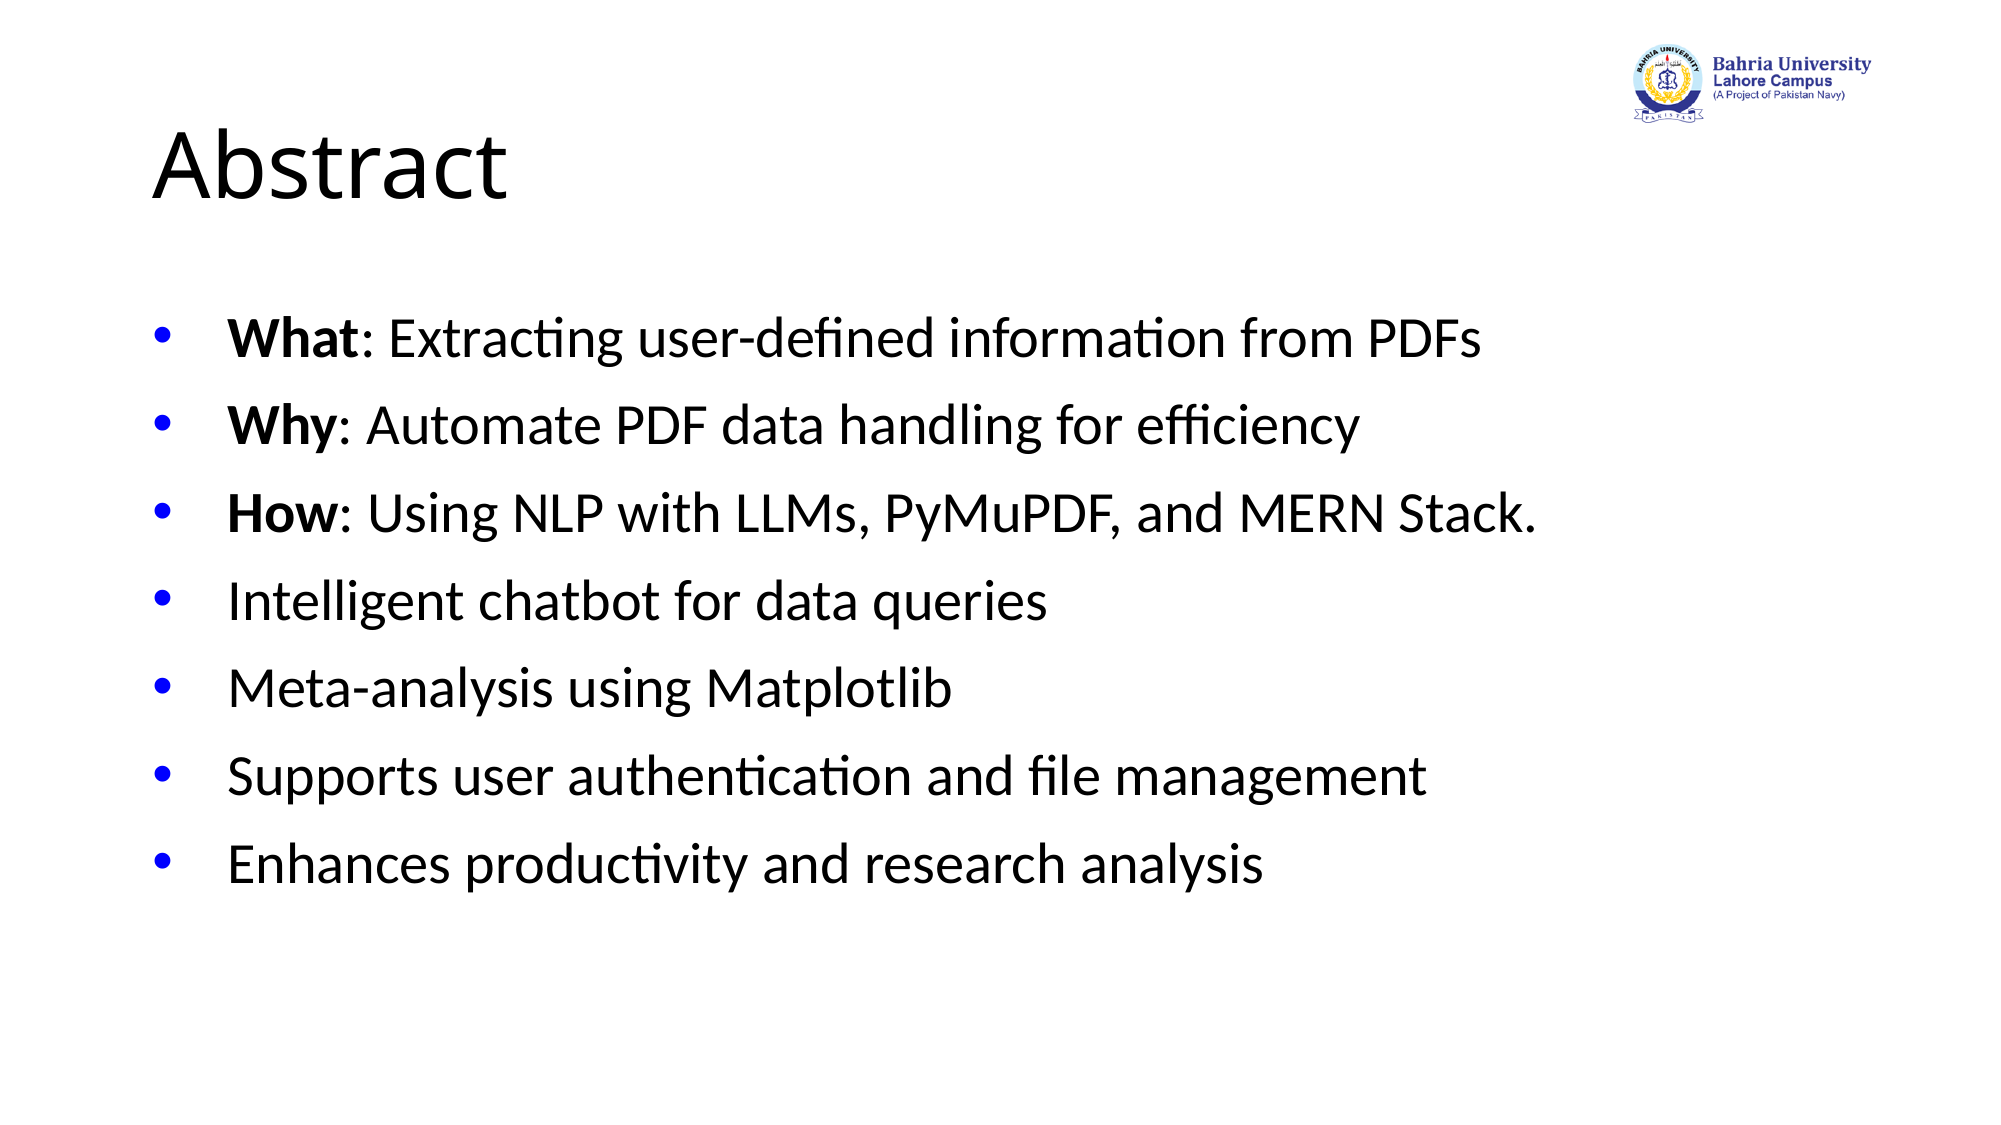

# Abstract
What: Extracting user-defined information from PDFs
Why: Automate PDF data handling for efficiency
How: Using NLP with LLMs, PyMuPDF, and MERN Stack.
Intelligent chatbot for data queries
Meta-analysis using Matplotlib
Supports user authentication and file management
Enhances productivity and research analysis